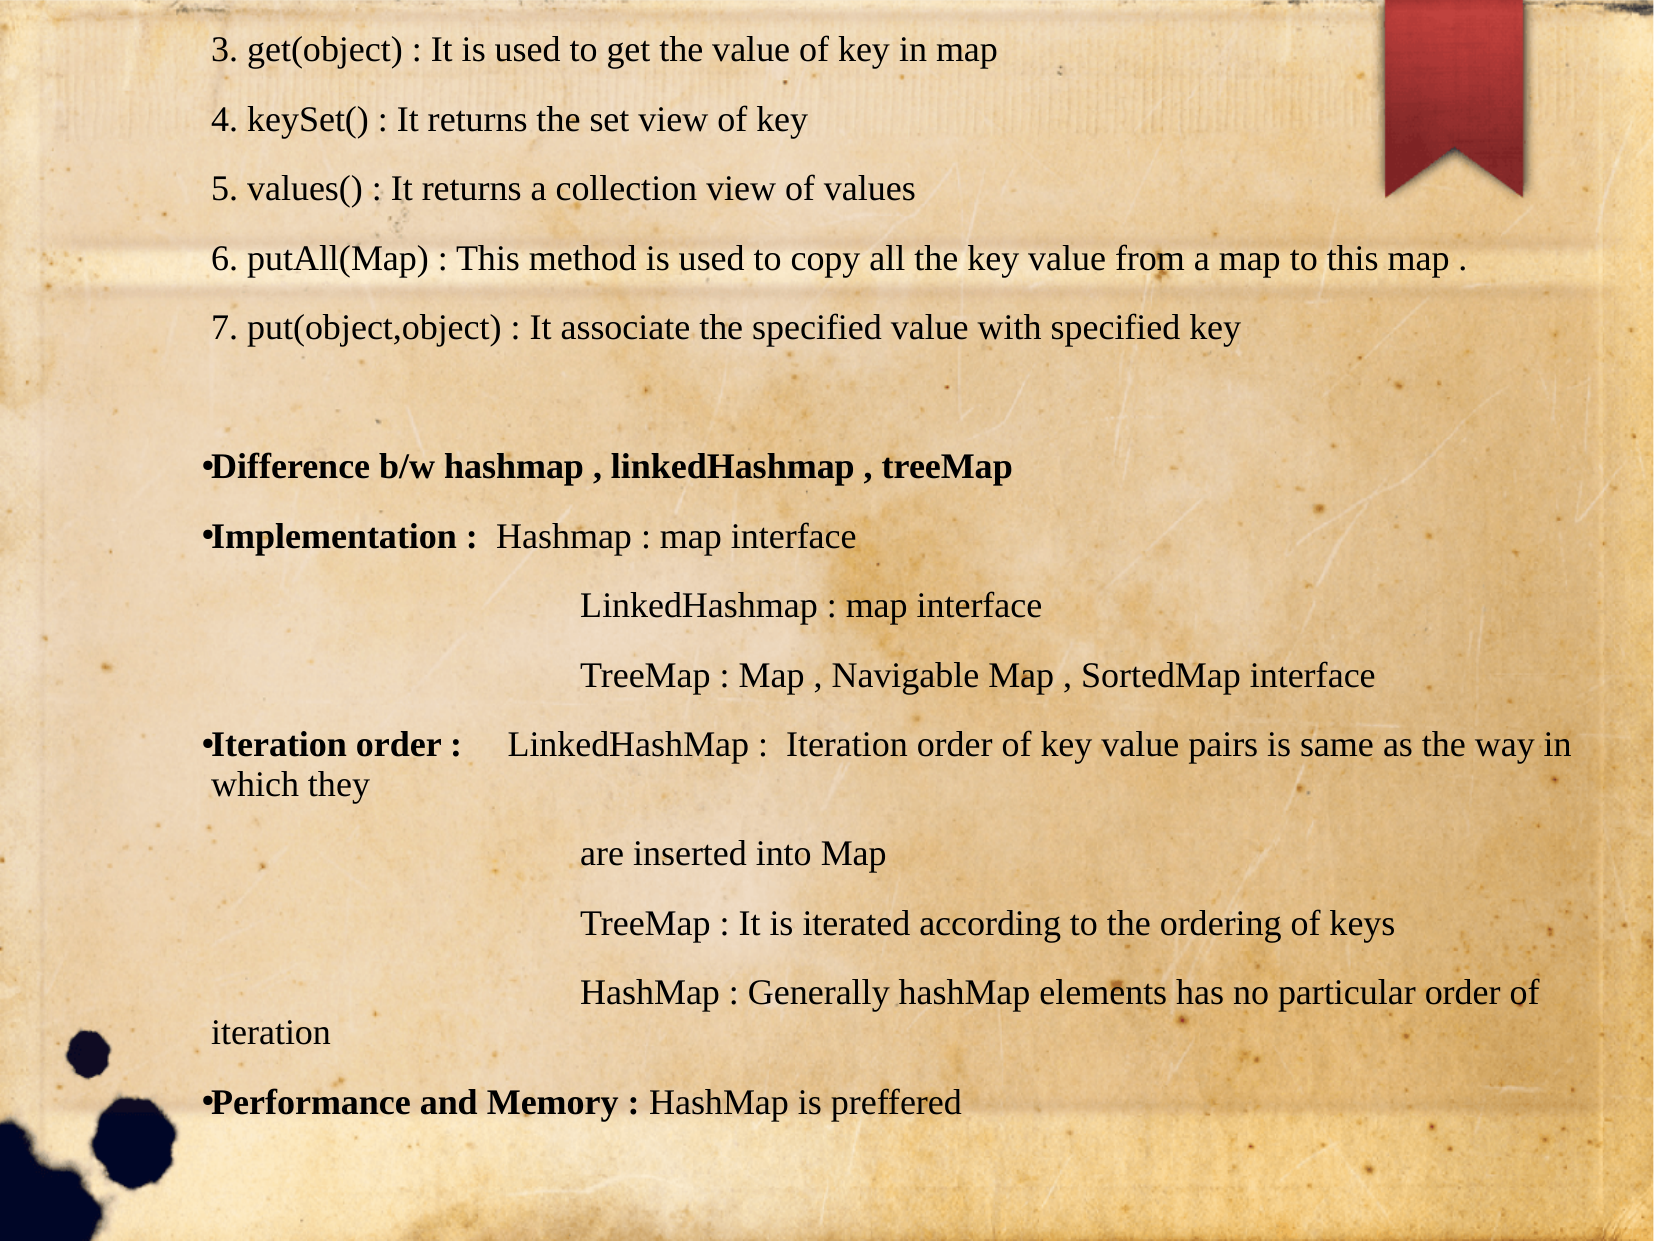

# 3. get(object) : It is used to get the value of key in map
4. keySet() : It returns the set view of key
5. values() : It returns a collection view of values
6. putAll(Map) : This method is used to copy all the key value from a map to this map .
7. put(object,object) : It associate the specified value with specified key
Difference b/w hashmap , linkedHashmap , treeMap
Implementation : Hashmap : map interface
 LinkedHashmap : map interface
 TreeMap : Map , Navigable Map , SortedMap interface
Iteration order : LinkedHashMap : Iteration order of key value pairs is same as the way in which they
 are inserted into Map
 TreeMap : It is iterated according to the ordering of keys
 HashMap : Generally hashMap elements has no particular order of iteration
Performance and Memory : HashMap is preffered